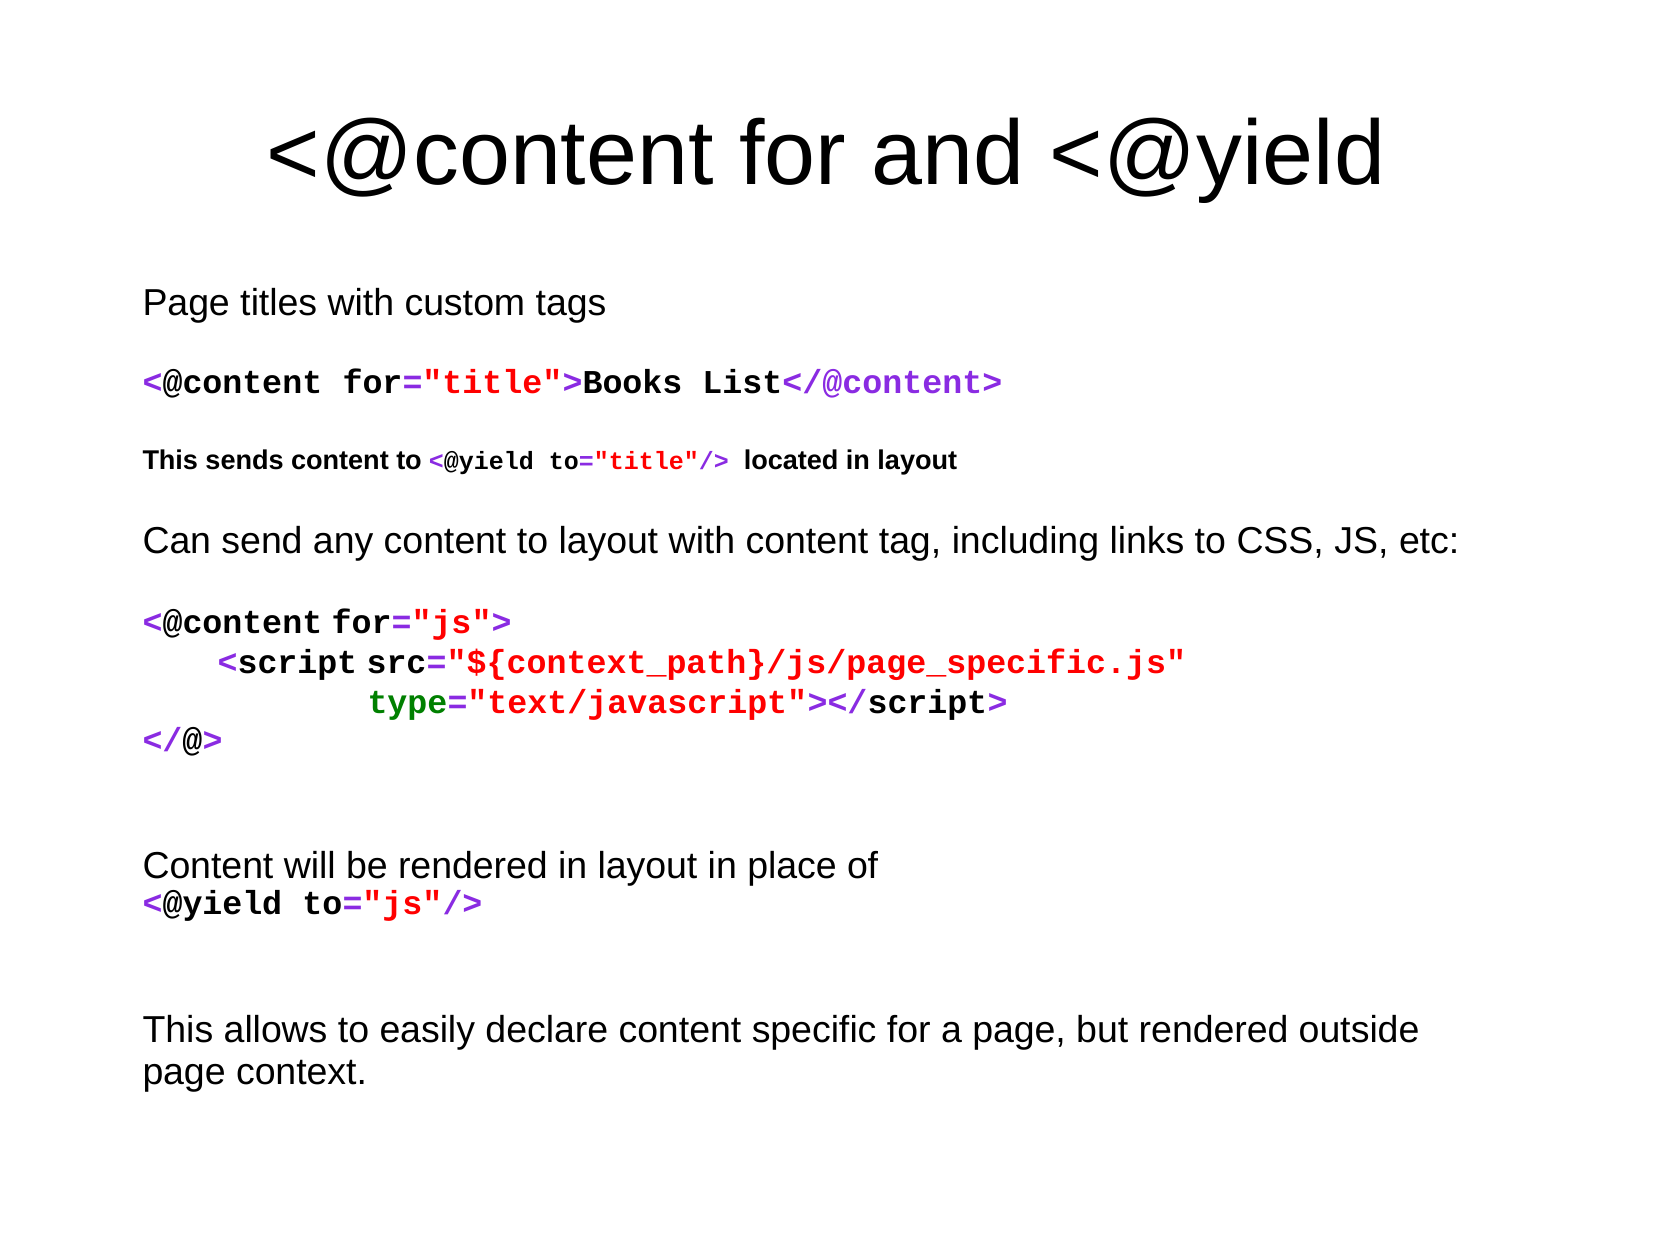

# <@content for and <@yield
Page titles with custom tags
<@content for="title">Books List</@content>
This sends content to <@yield to="title"/> located in layout
Can send any content to layout with content tag, including links to CSS, JS, etc:
<@content for="js">
	<script src="${context_path}/js/page_specific.js"
			type="text/javascript"></script>
</@>
Content will be rendered in layout in place of
<@yield to="js"/>
This allows to easily declare content specific for a page, but rendered outside
page context.